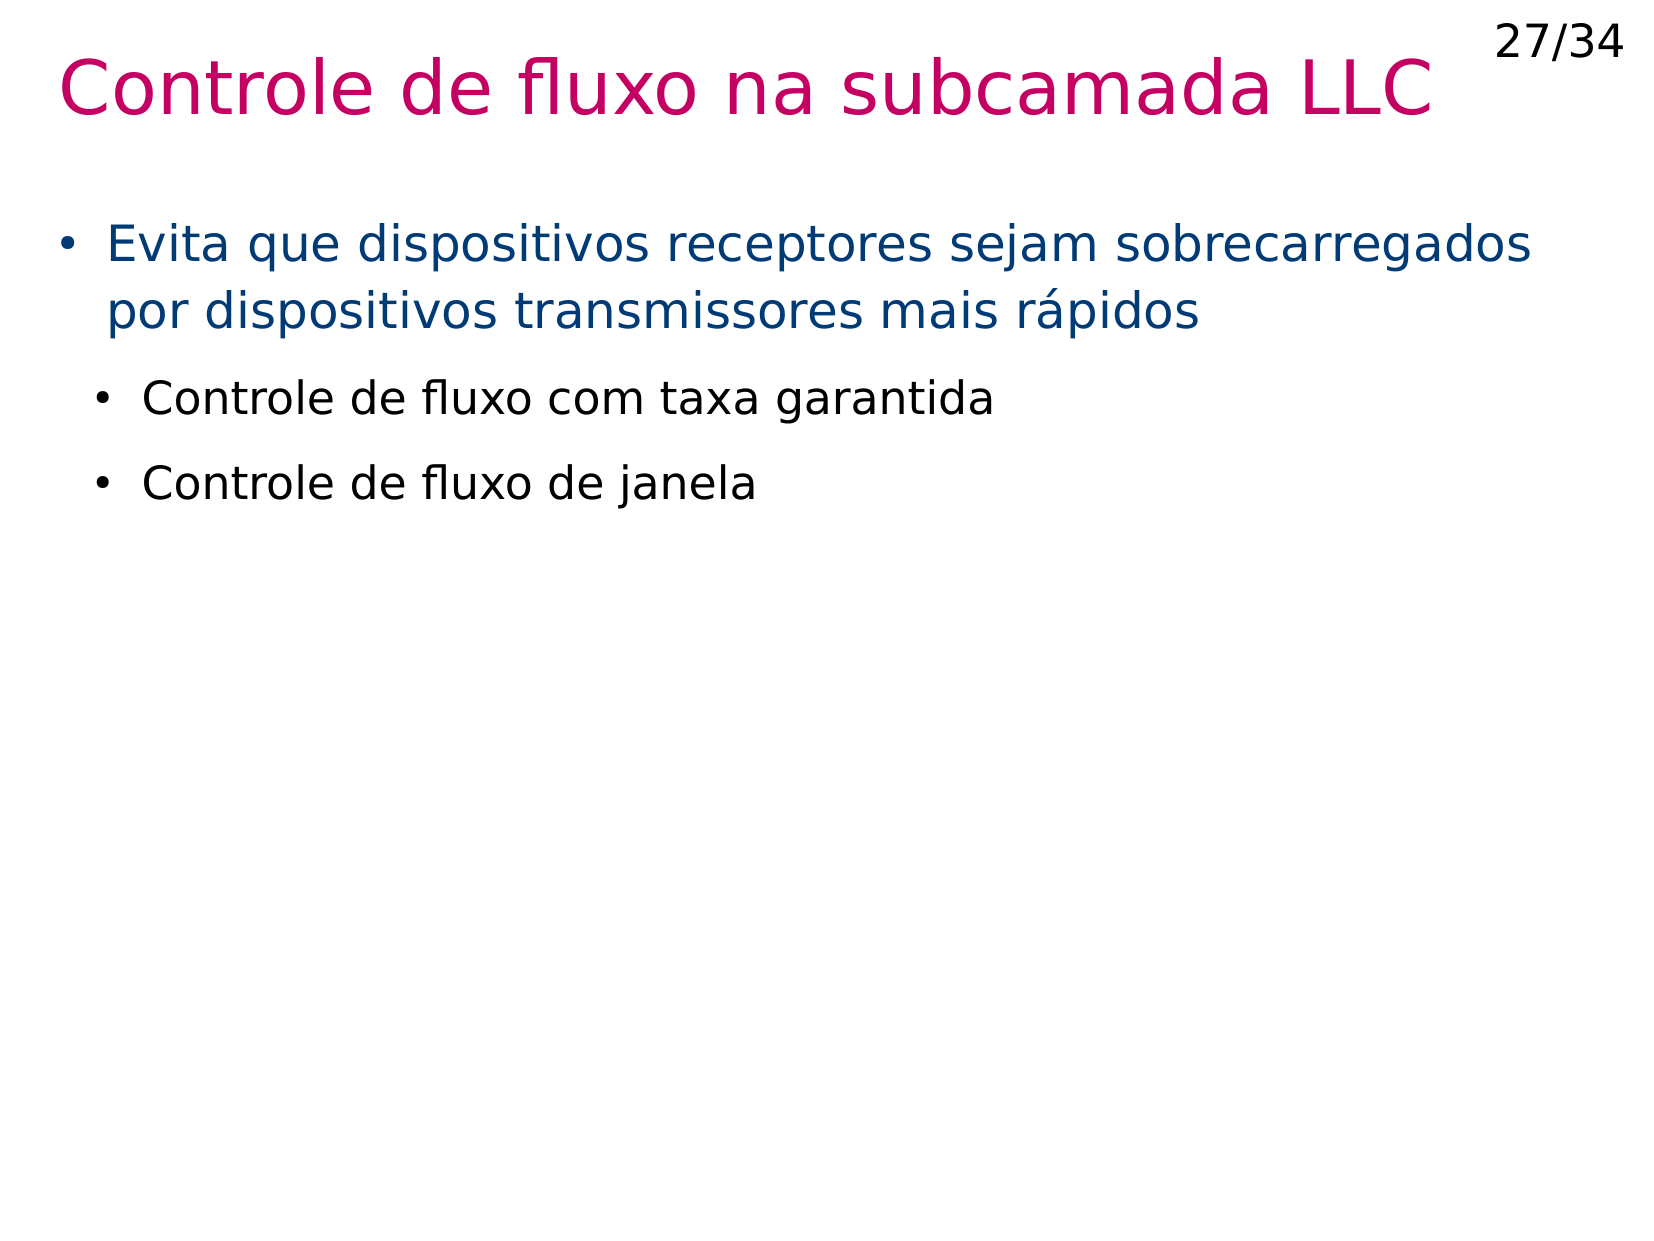

27
# Controle de fluxo na subcamada LLC
Evita que dispositivos receptores sejam sobrecarregados por dispositivos transmissores mais rápidos
Controle de fluxo com taxa garantida
Controle de fluxo de janela